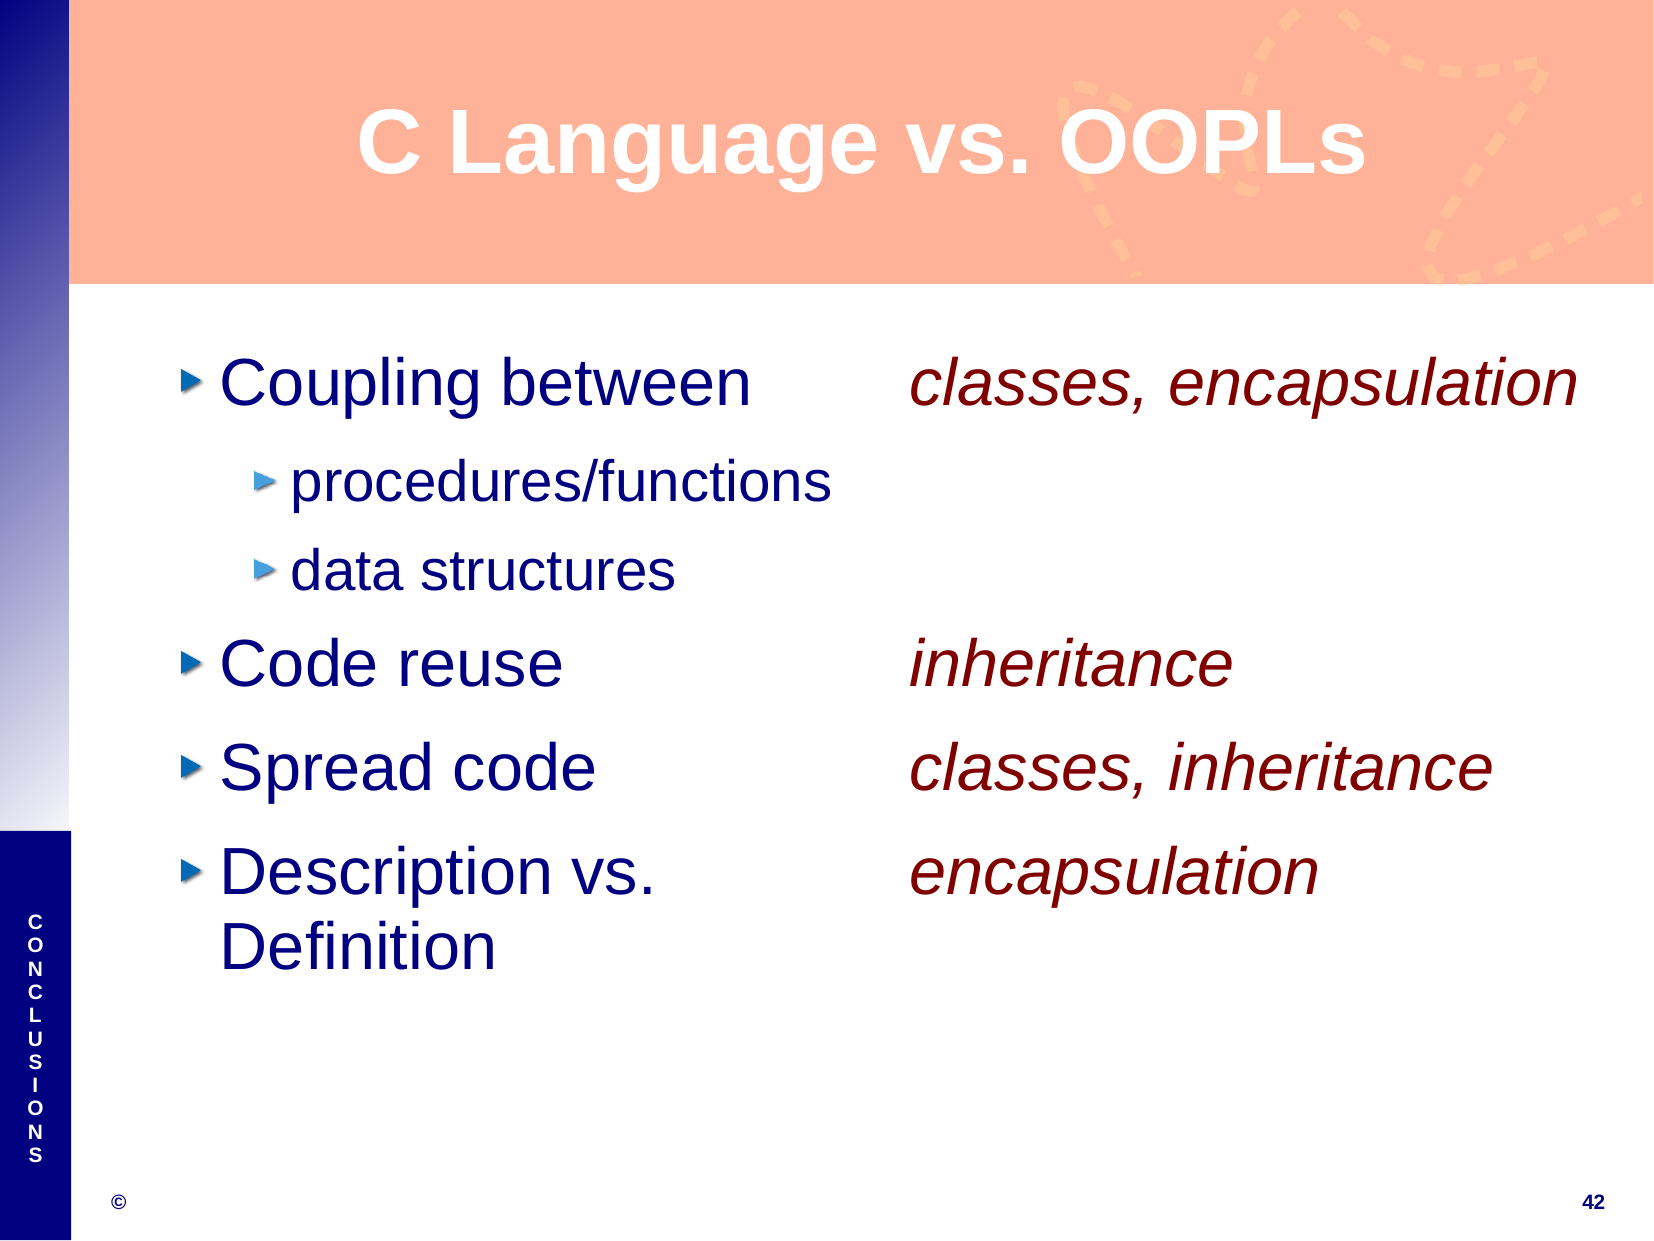

# C Language vs. OOPLs
Coupling between	classes, encapsulation
procedures/functions
data structures
Code reuse	inheritance
Spread code	classes, inheritance
Description vs.	encapsulation
Definition
C
O
N
C
L
U
S
I
O
N
S